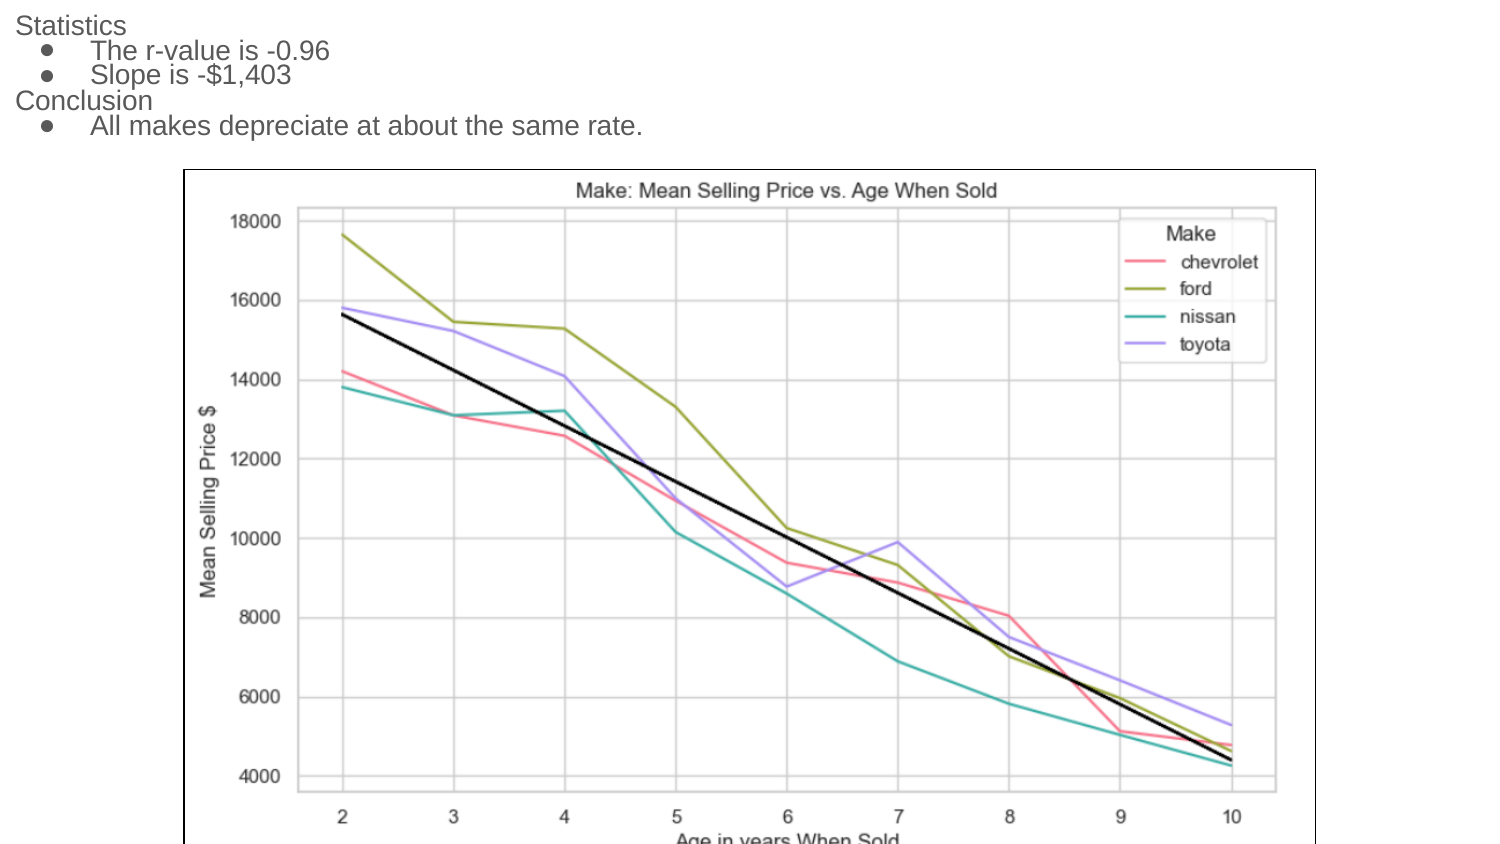

# Statistics
The r-value is -0.96
Slope is -$1,403
Conclusion
All makes depreciate at about the same rate.